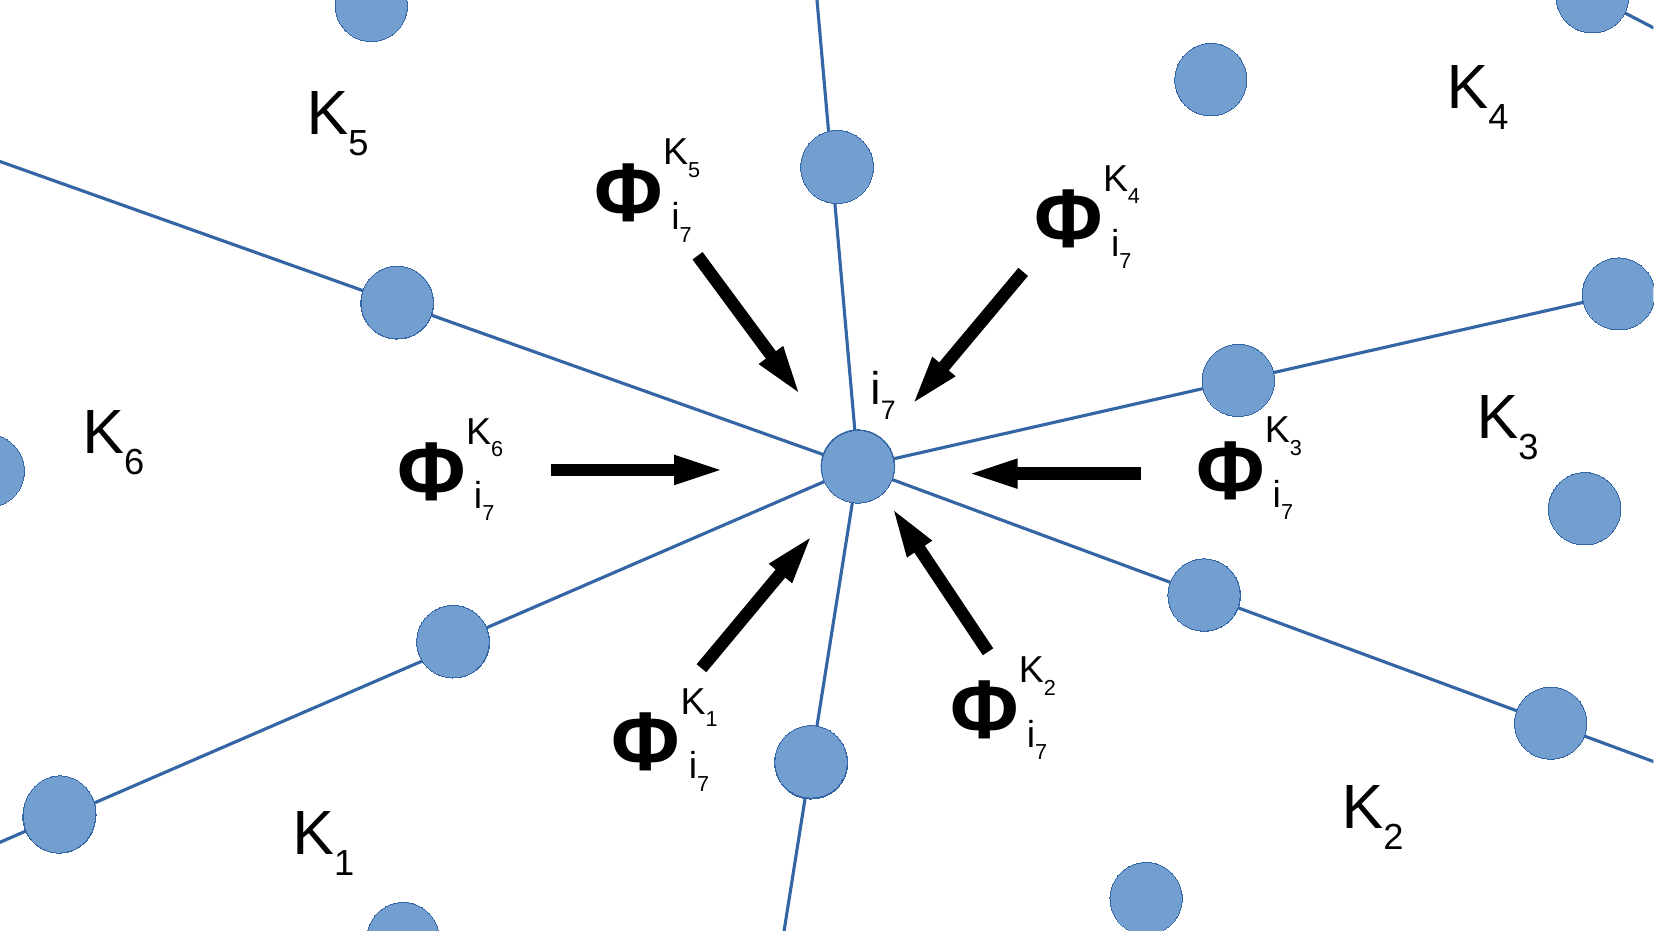

K4
K5
K5
Φ
K4
Φ
i7
i7
i7
K3
K6
K3
K6
Φ
Φ
i7
i7
K2
Φ
K1
Φ
i7
i7
K2
K1